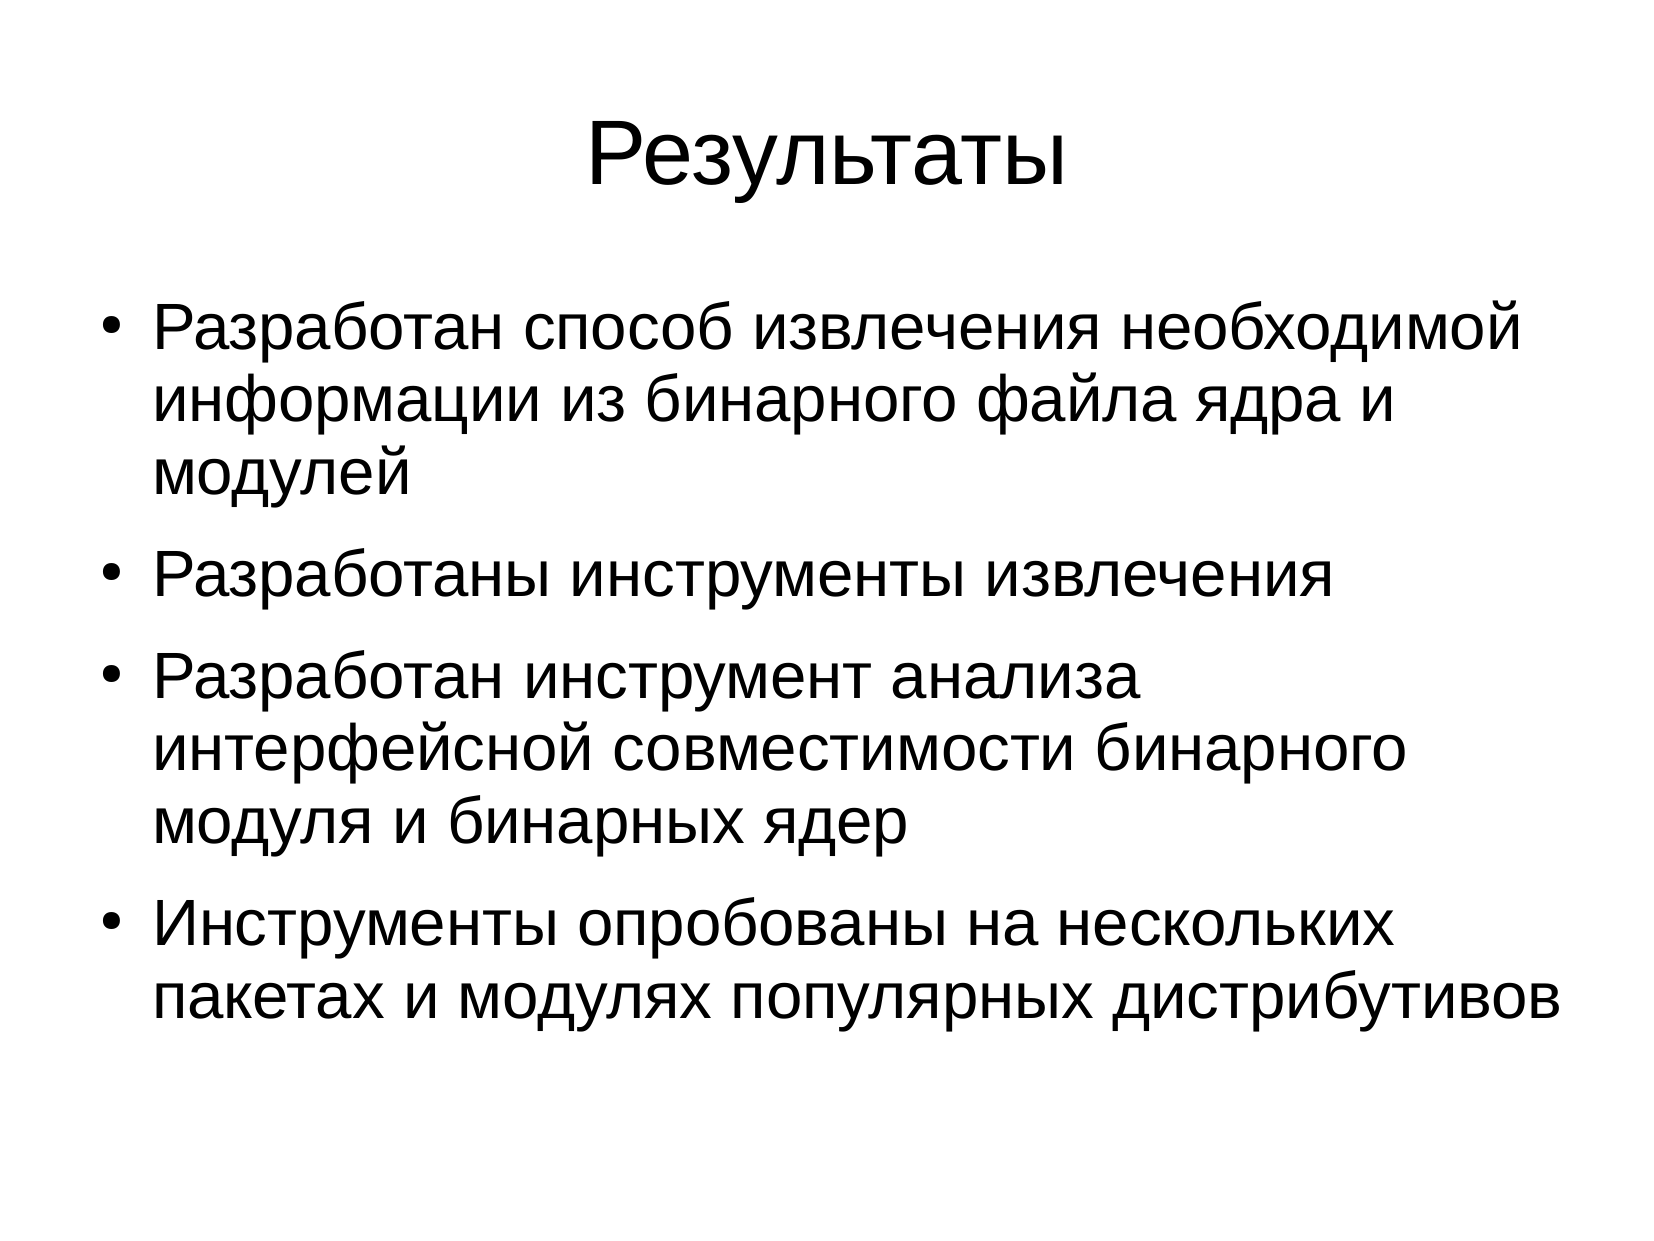

# Результаты
Разработан способ извлечения необходимой информации из бинарного файла ядра и модулей
Разработаны инструменты извлечения
Разработан инструмент анализа интерфейсной совместимости бинарного модуля и бинарных ядер
Инструменты опробованы на нескольких пакетах и модулях популярных дистрибутивов